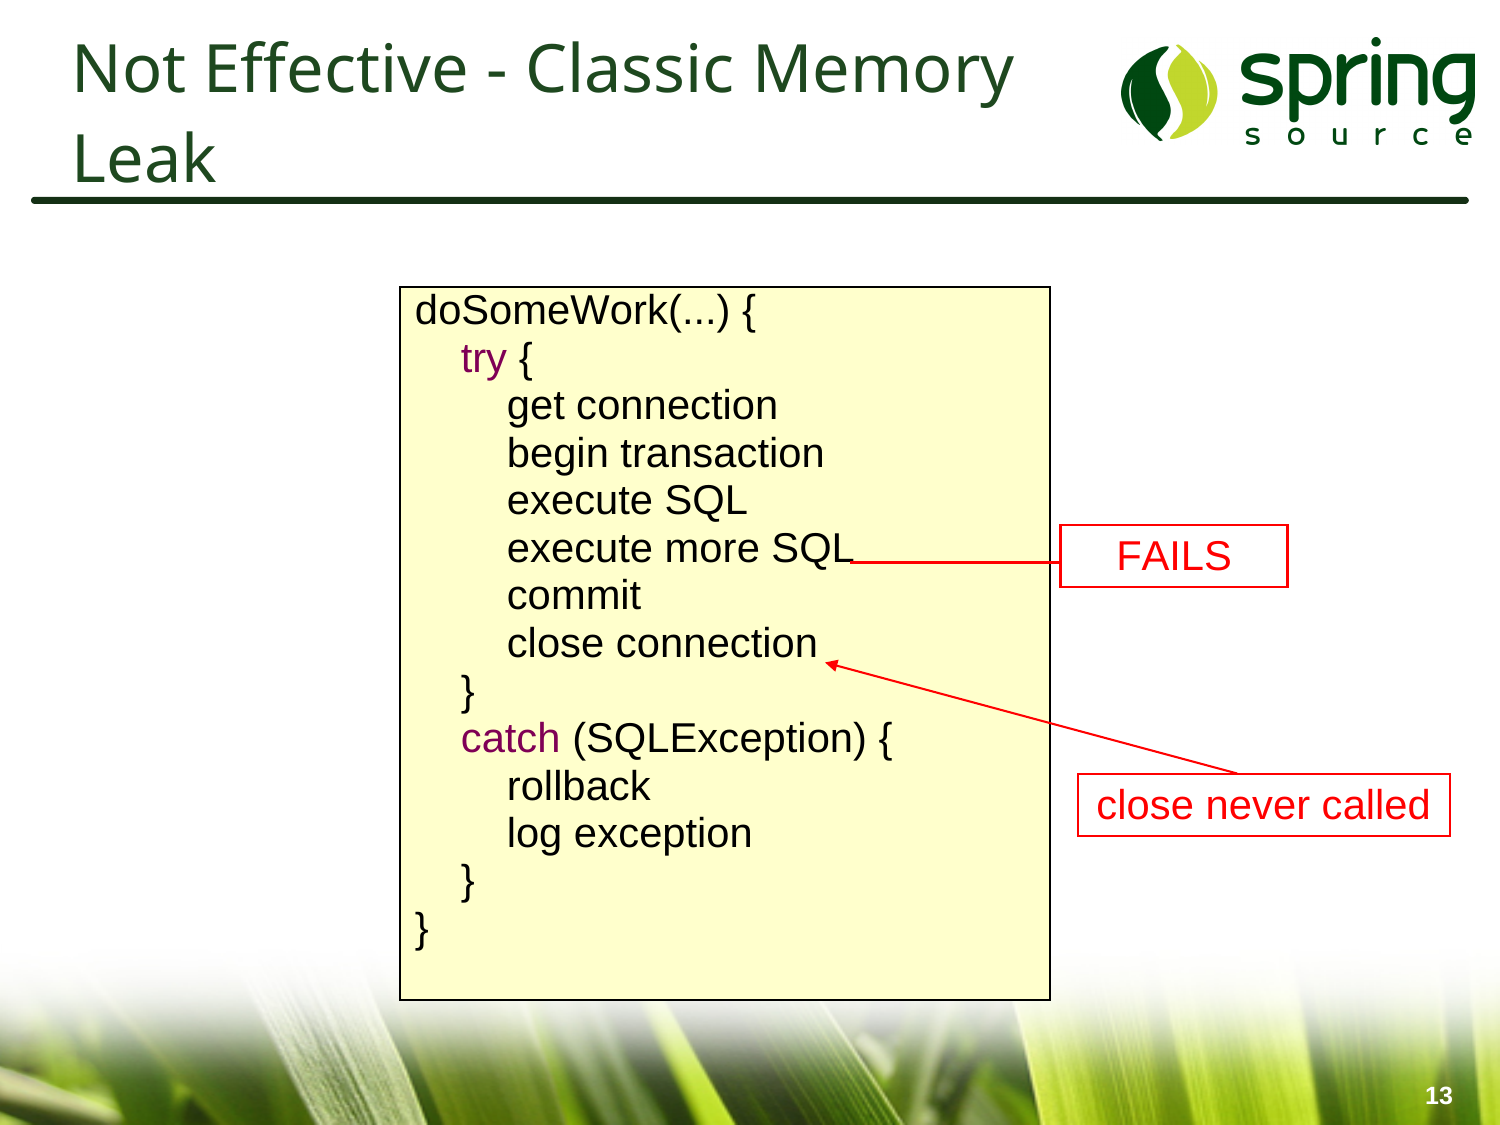

# Not Effective - Classic Memory Leak
doSomeWork(...) {
 try {
 get connection
 begin transaction
 execute SQL
 execute more SQL
 commit
 close connection
 }
 catch (SQLException) {
 rollback
 log exception
 }
}
FAILS
close never called